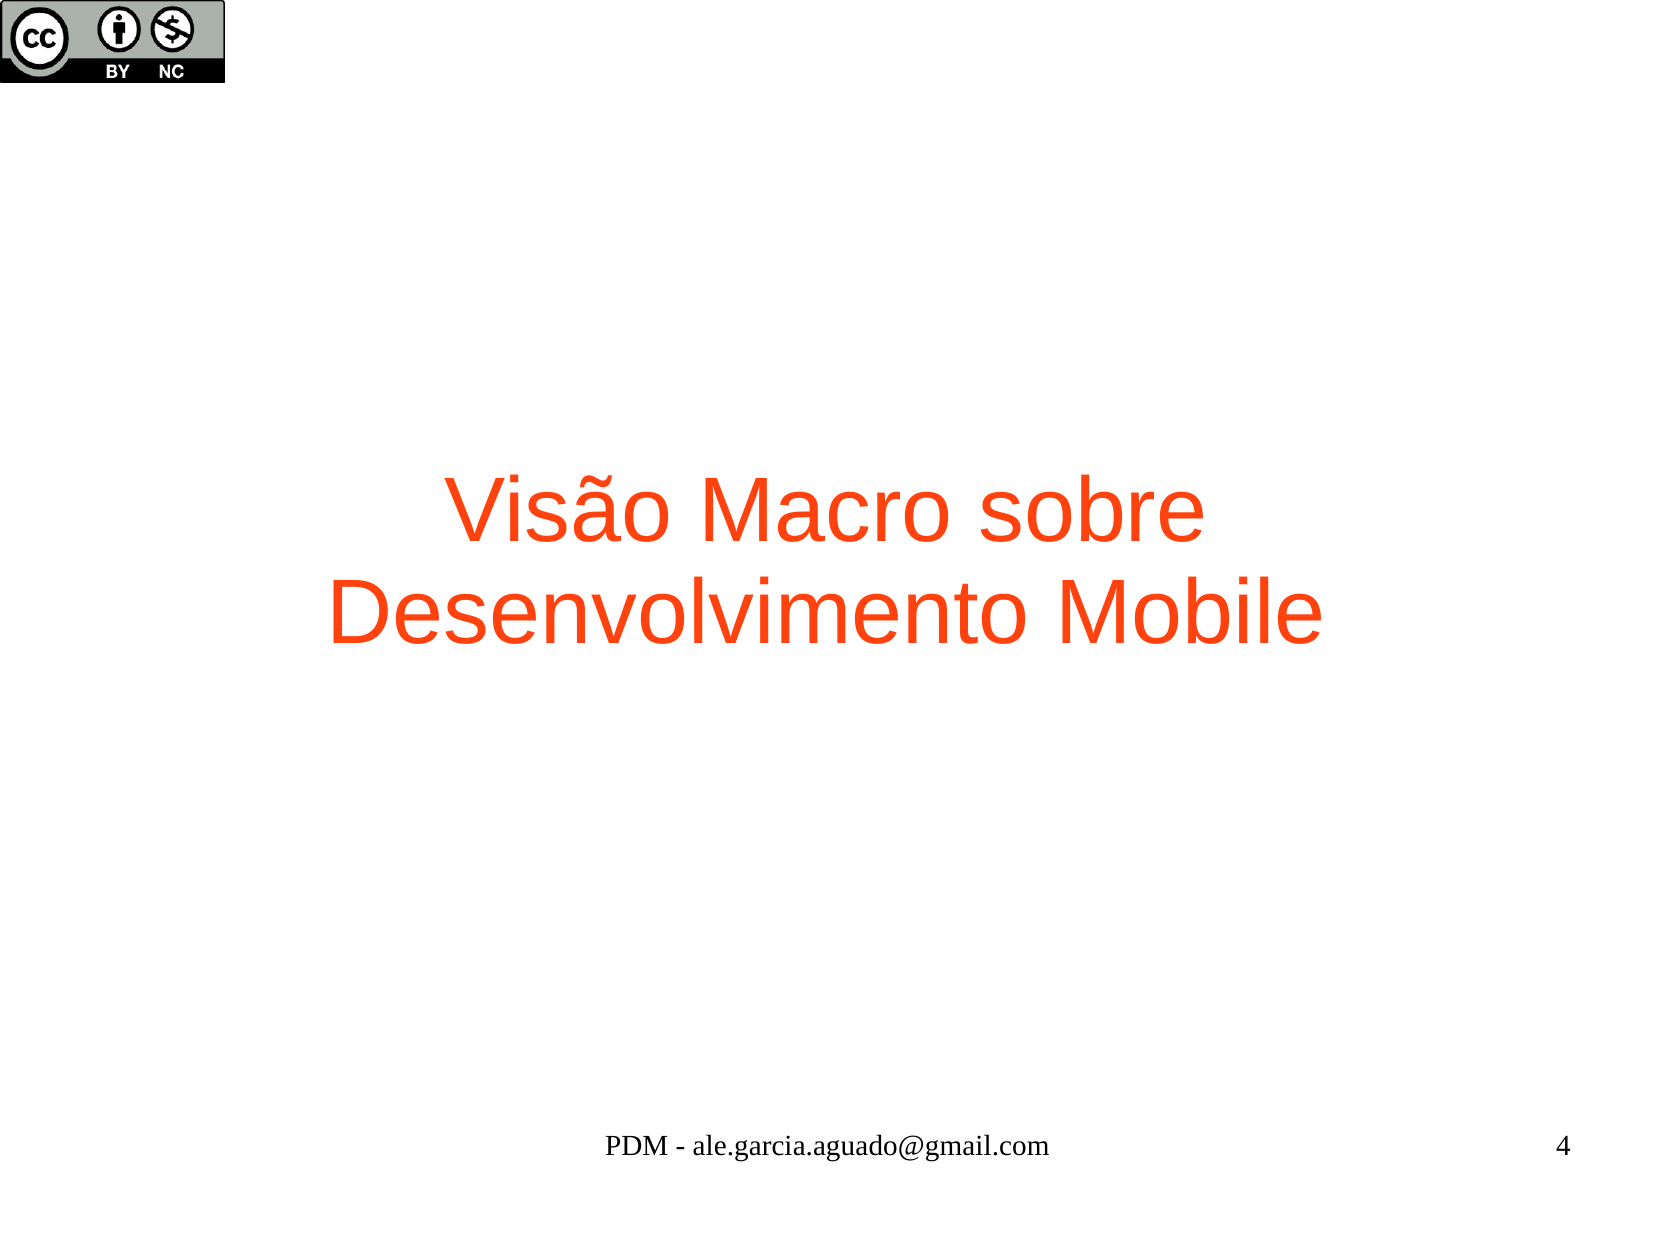

# Visão Macro sobre Desenvolvimento Mobile
PDM - ale.garcia.aguado@gmail.com
4